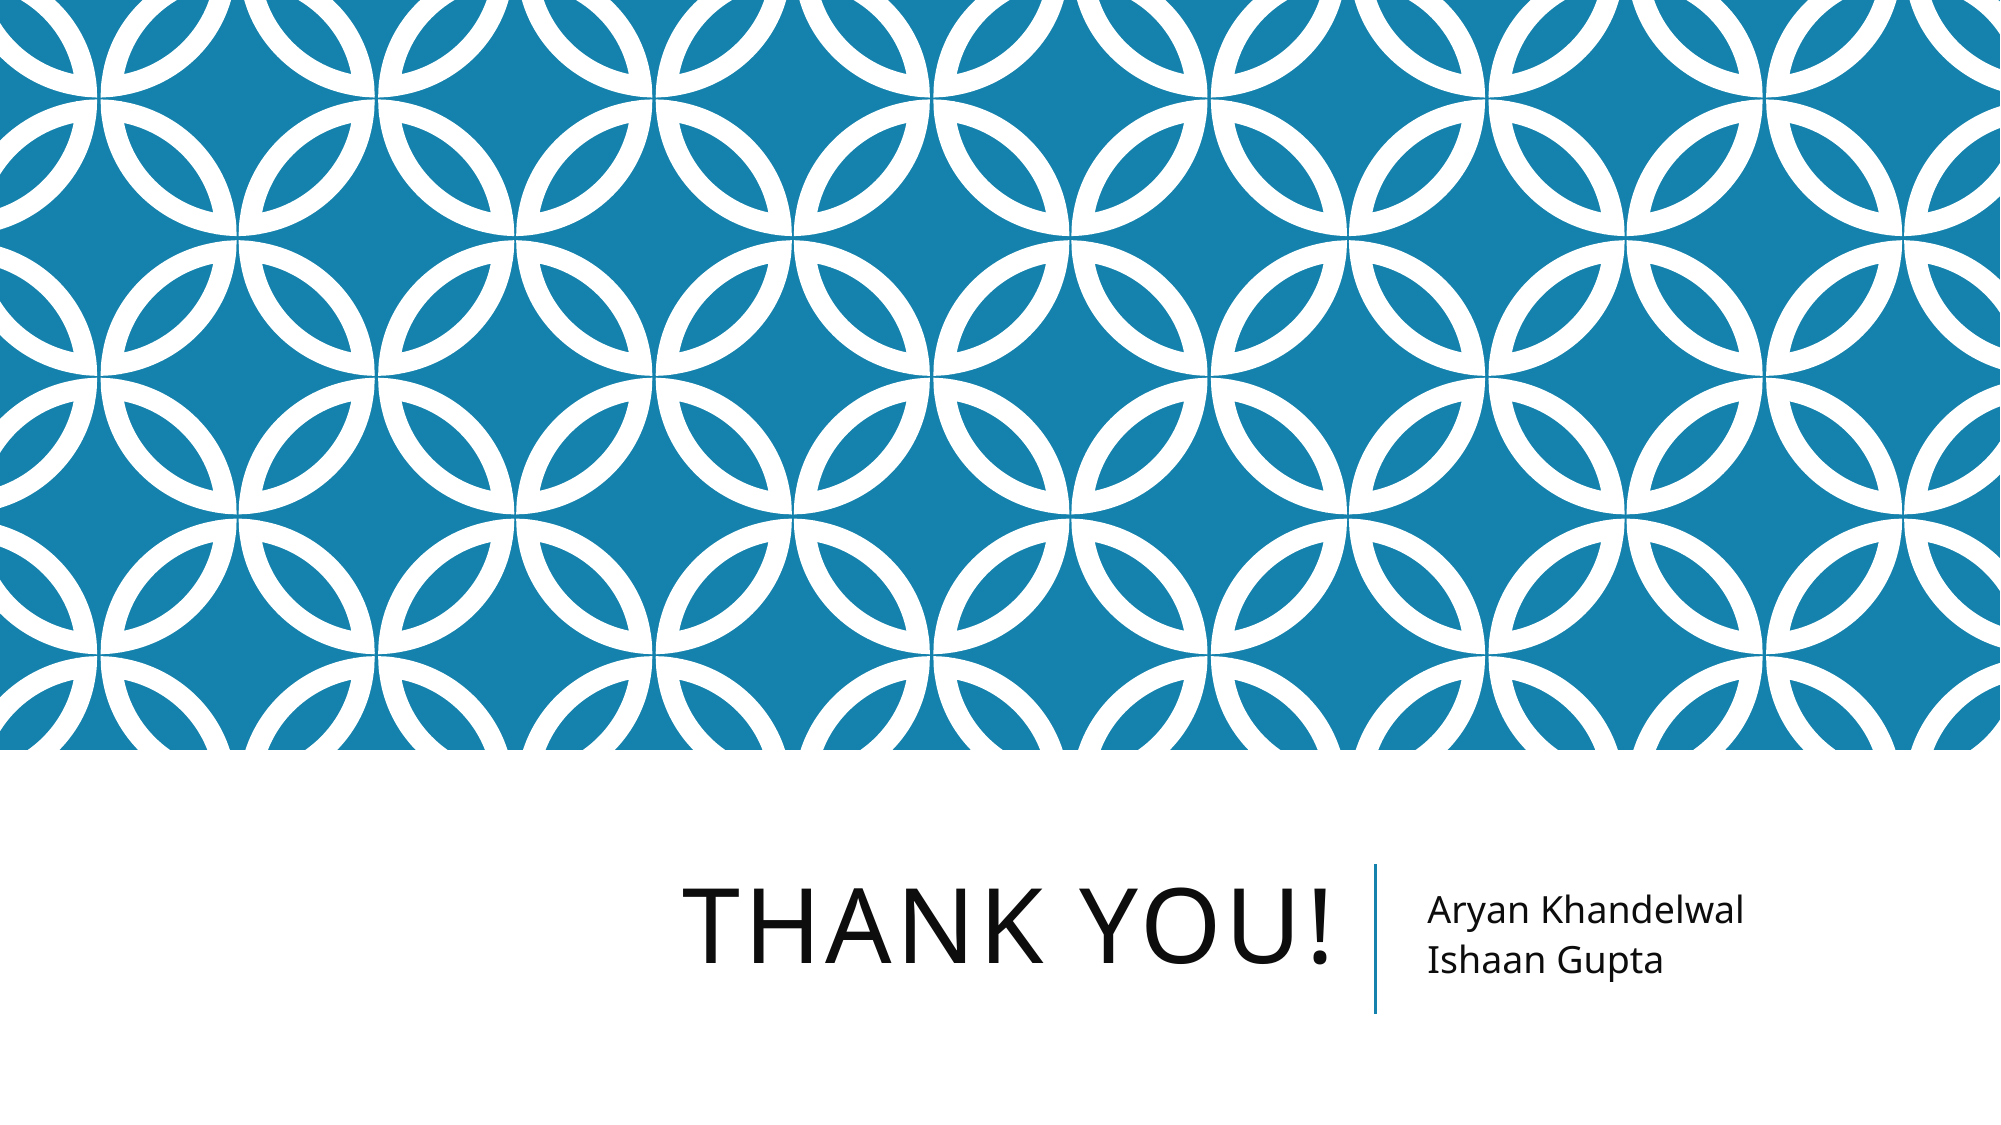

# Thank you!
Aryan Khandelwal
Ishaan Gupta